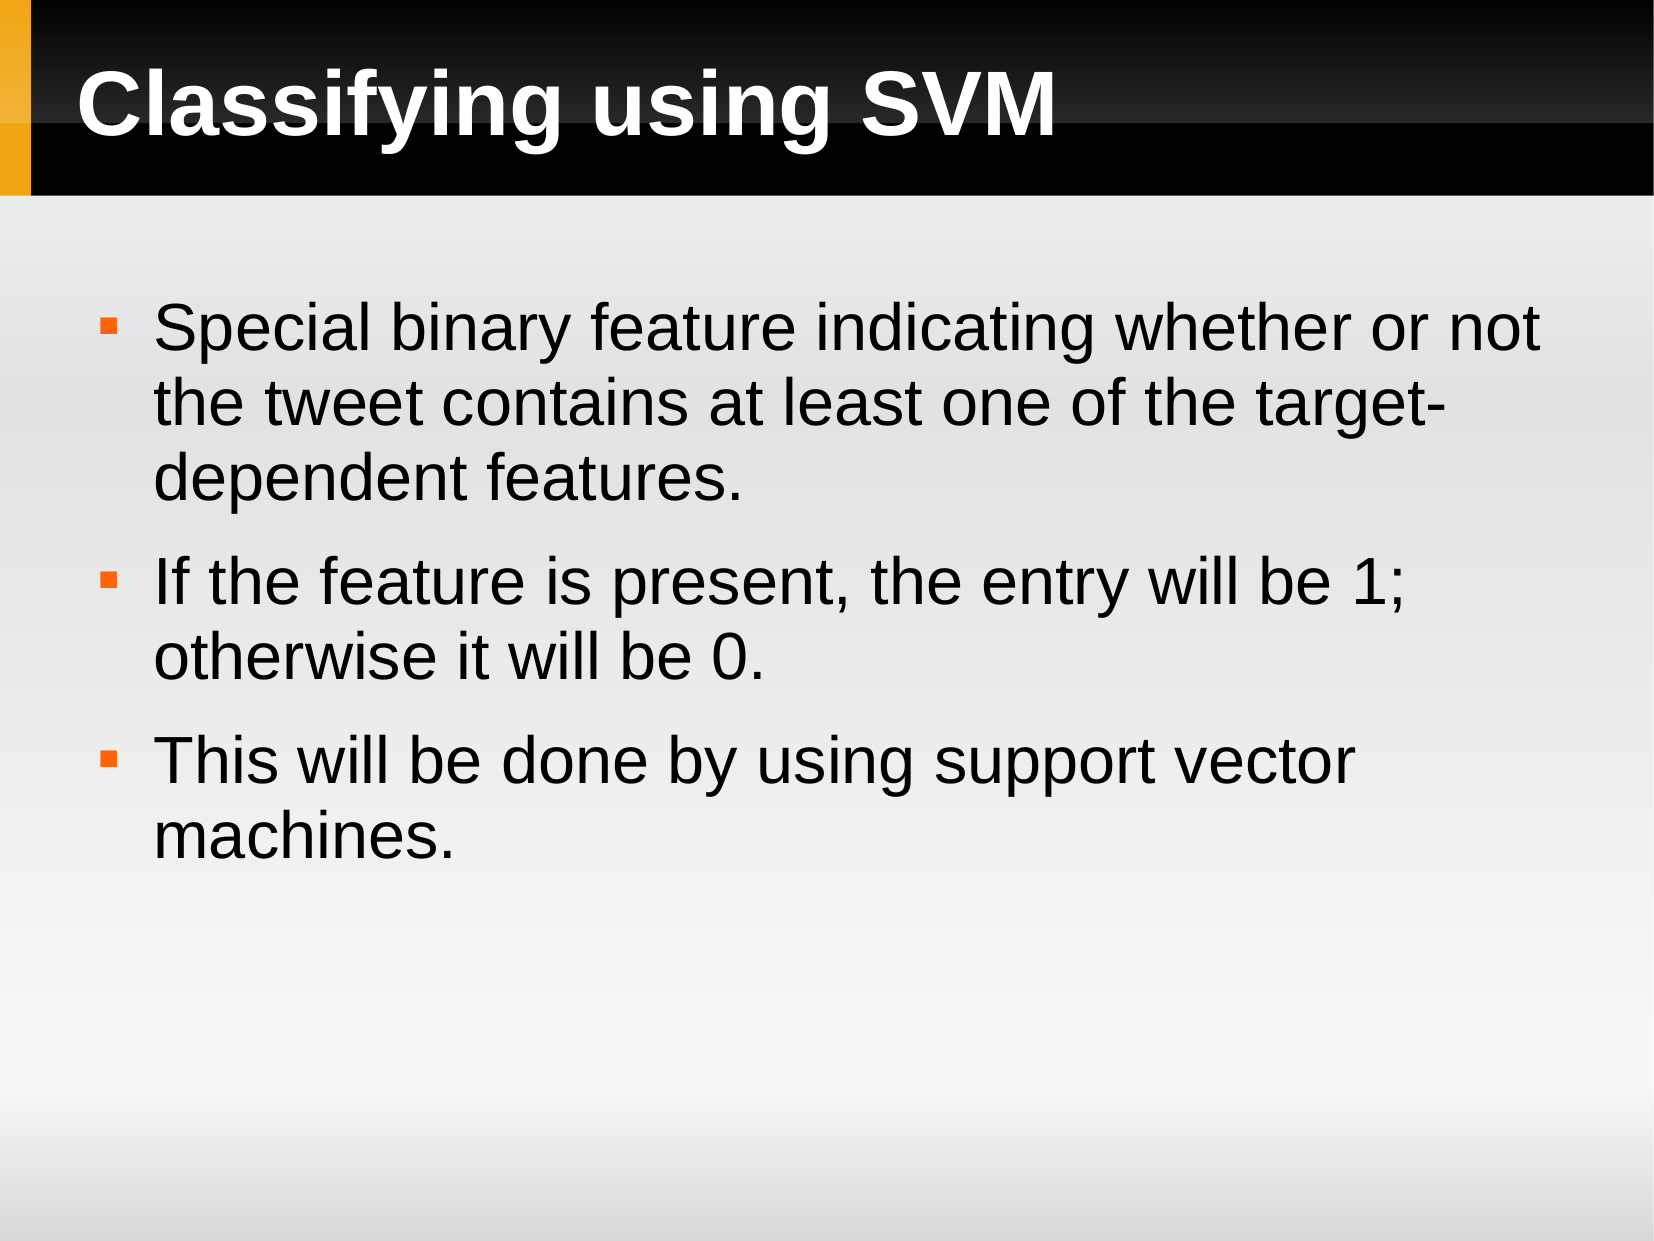

# Classifying using SVM
Special binary feature indicating whether or not the tweet contains at least one of the target-dependent features.
If the feature is present, the entry will be 1; otherwise it will be 0.
This will be done by using support vector machines.